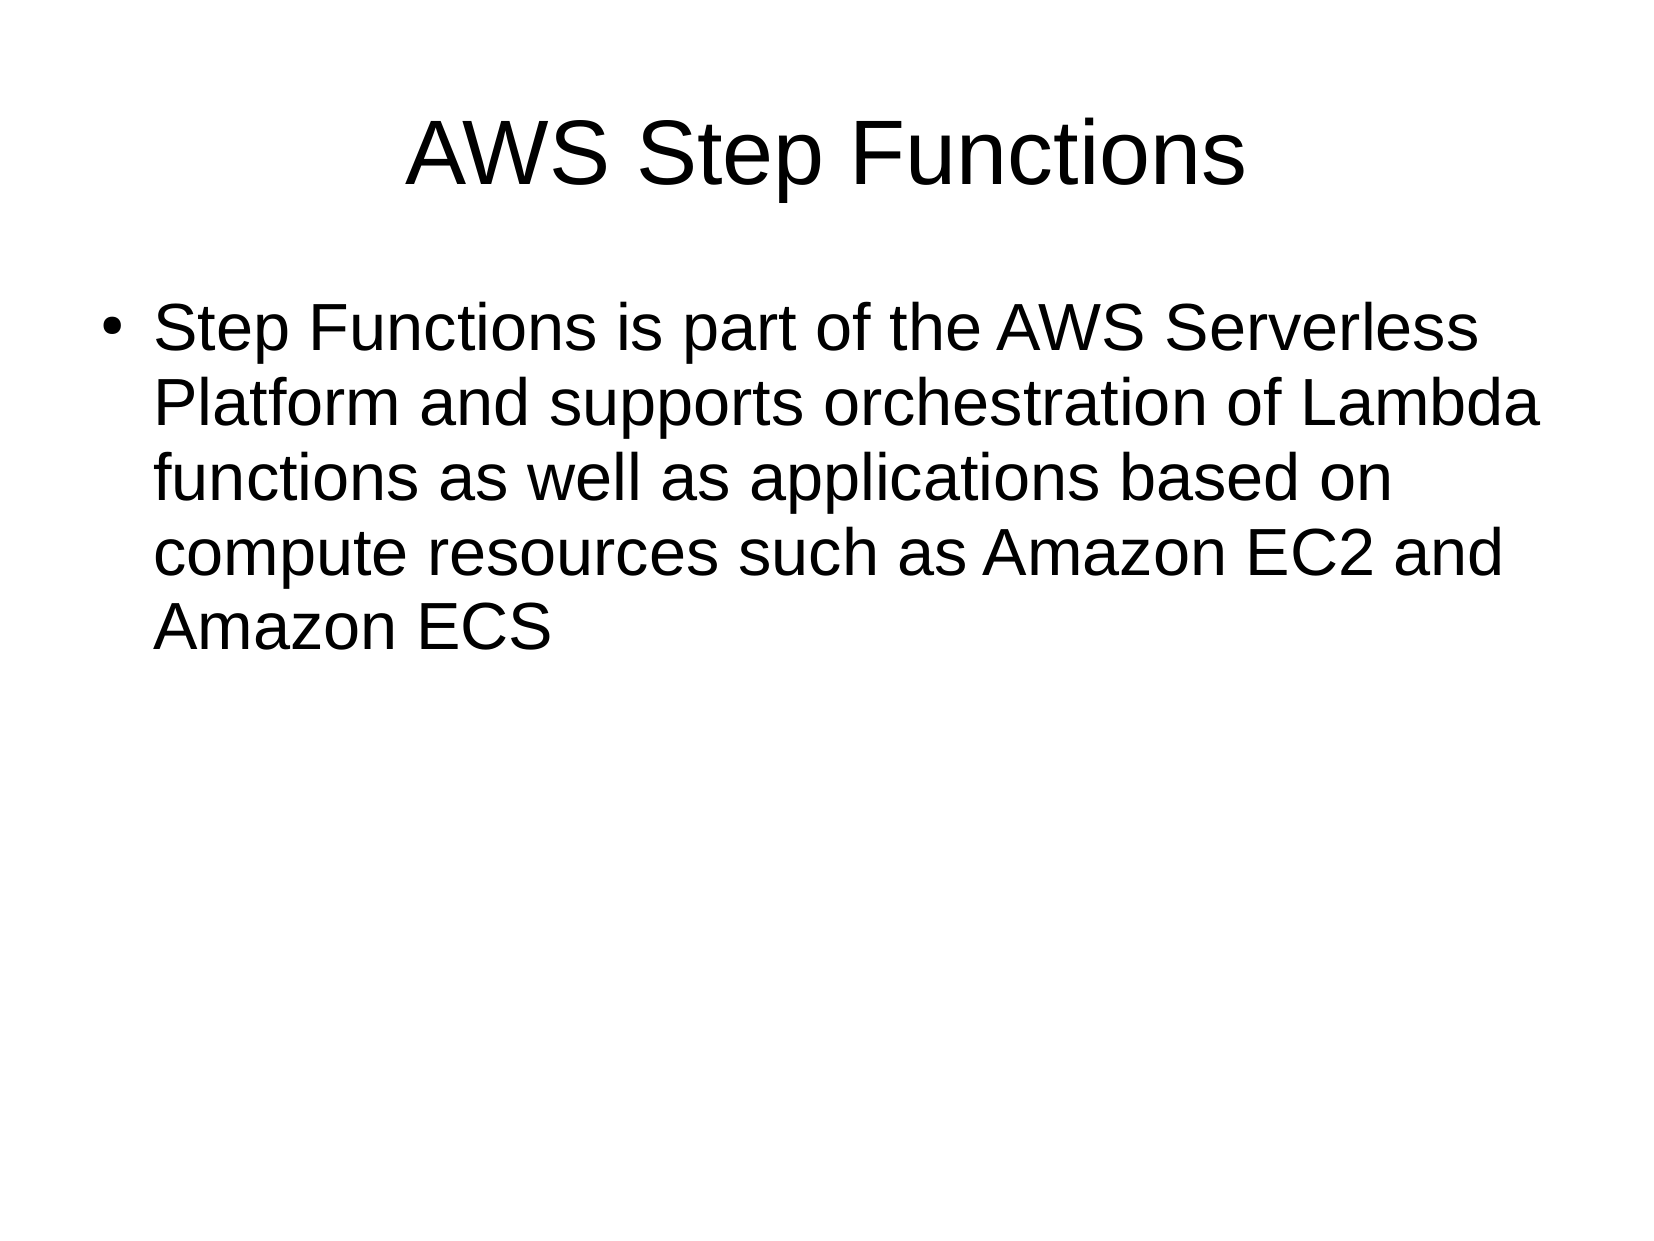

# AWS Step Functions
Step Functions is part of the AWS Serverless Platform and supports orchestration of Lambda functions as well as applications based on compute resources such as Amazon EC2 and Amazon ECS